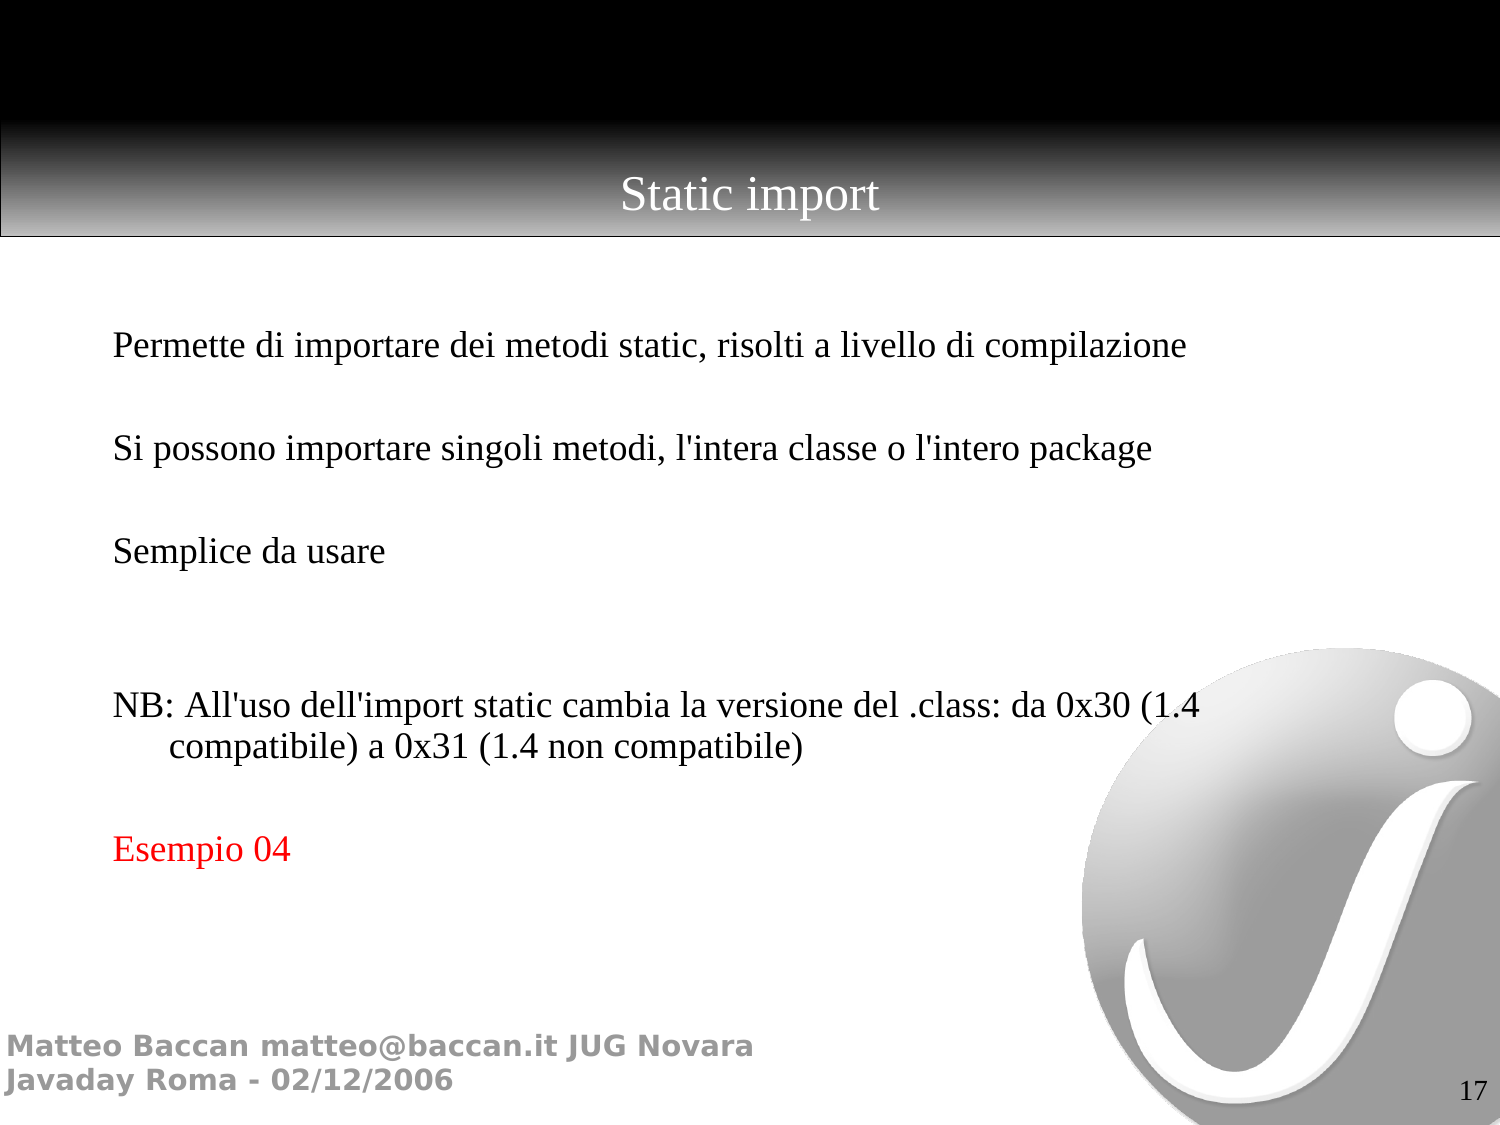

# Static import
Permette di importare dei metodi static, risolti a livello di compilazione
Si possono importare singoli metodi, l'intera classe o l'intero package
Semplice da usare
NB: All'uso dell'import static cambia la versione del .class: da 0x30 (1.4 compatibile) a 0x31 (1.4 non compatibile)
Esempio 04